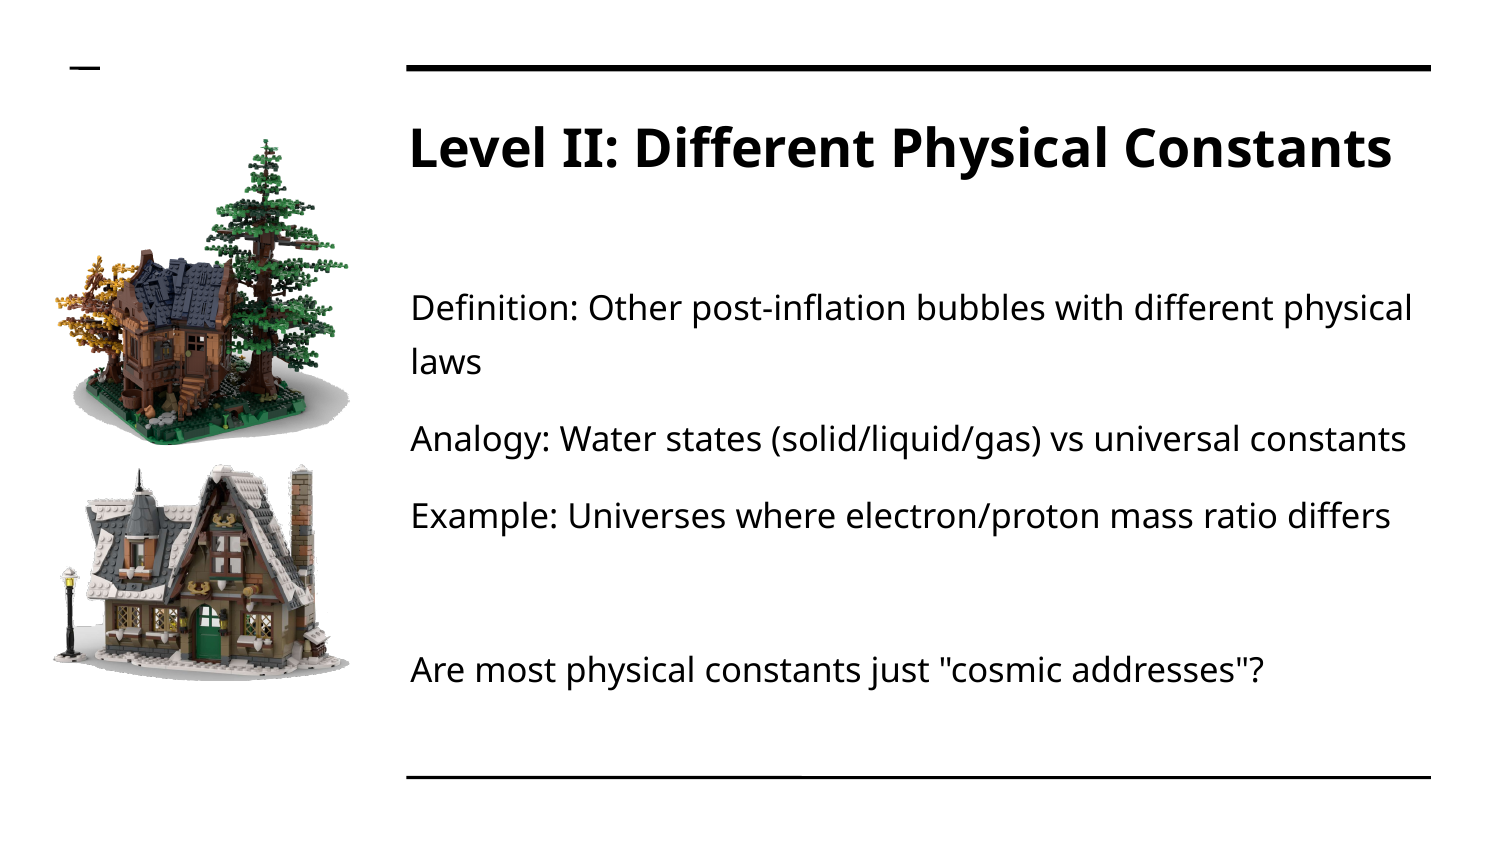

# Level II: Different Physical Constants
Definition: Other post-inflation bubbles with different physical laws
Analogy: Water states (solid/liquid/gas) vs universal constants
Example: Universes where electron/proton mass ratio differs
Are most physical constants just "cosmic addresses"?